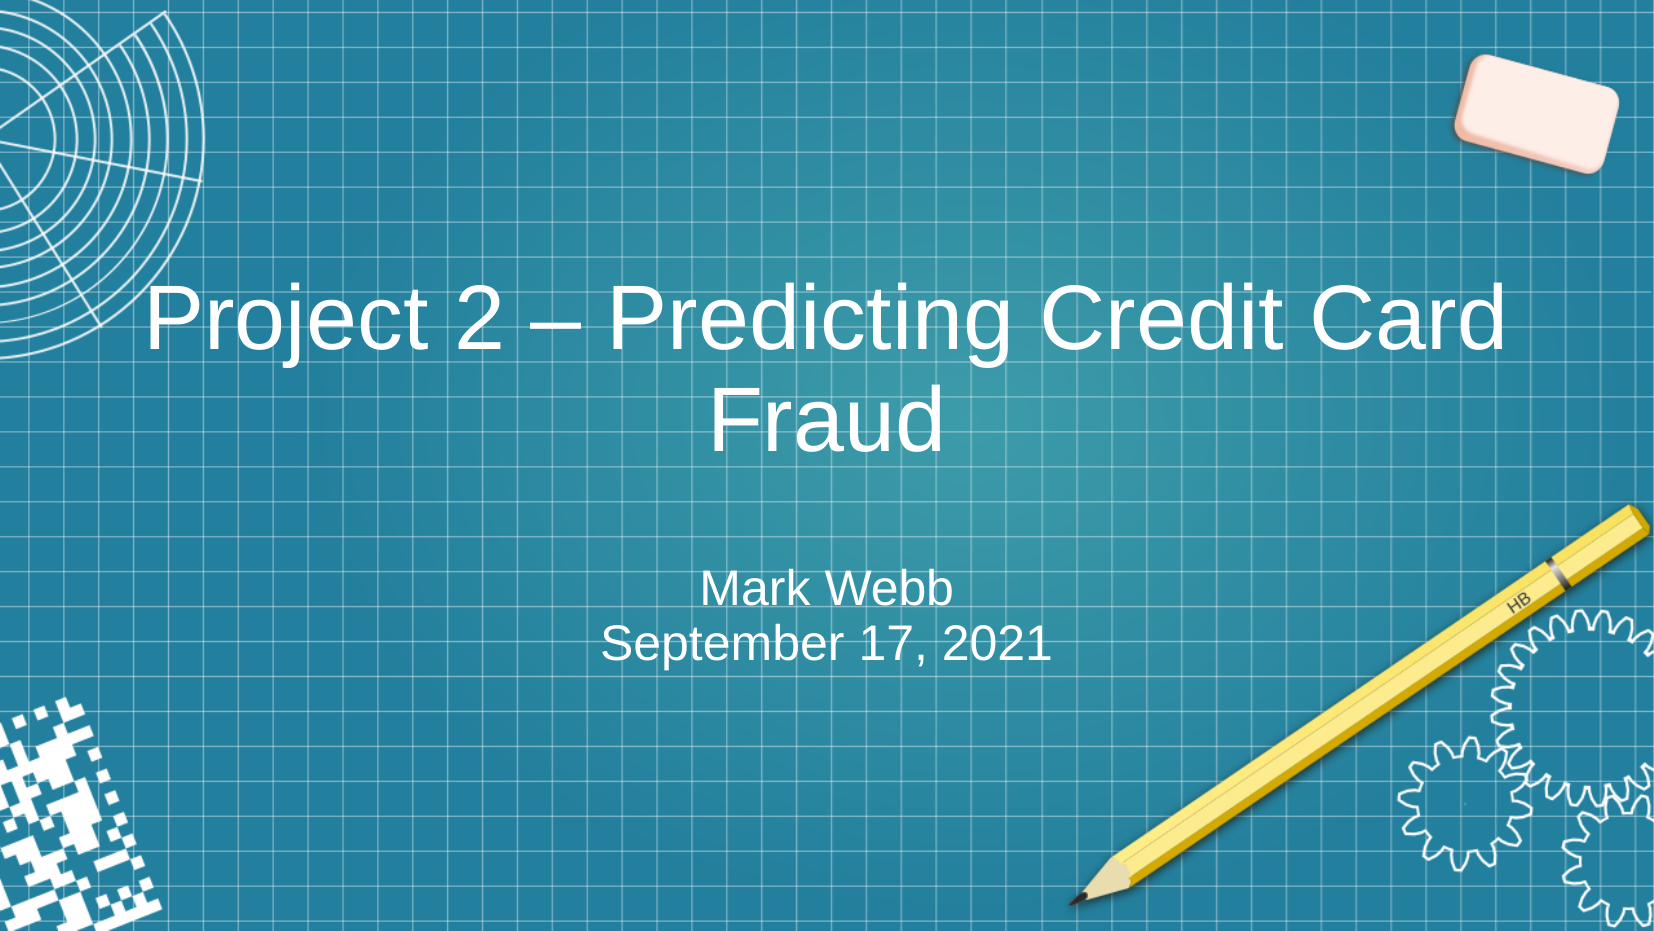

# Project 2 – Predicting Credit Card Fraud
Mark Webb
September 17, 2021